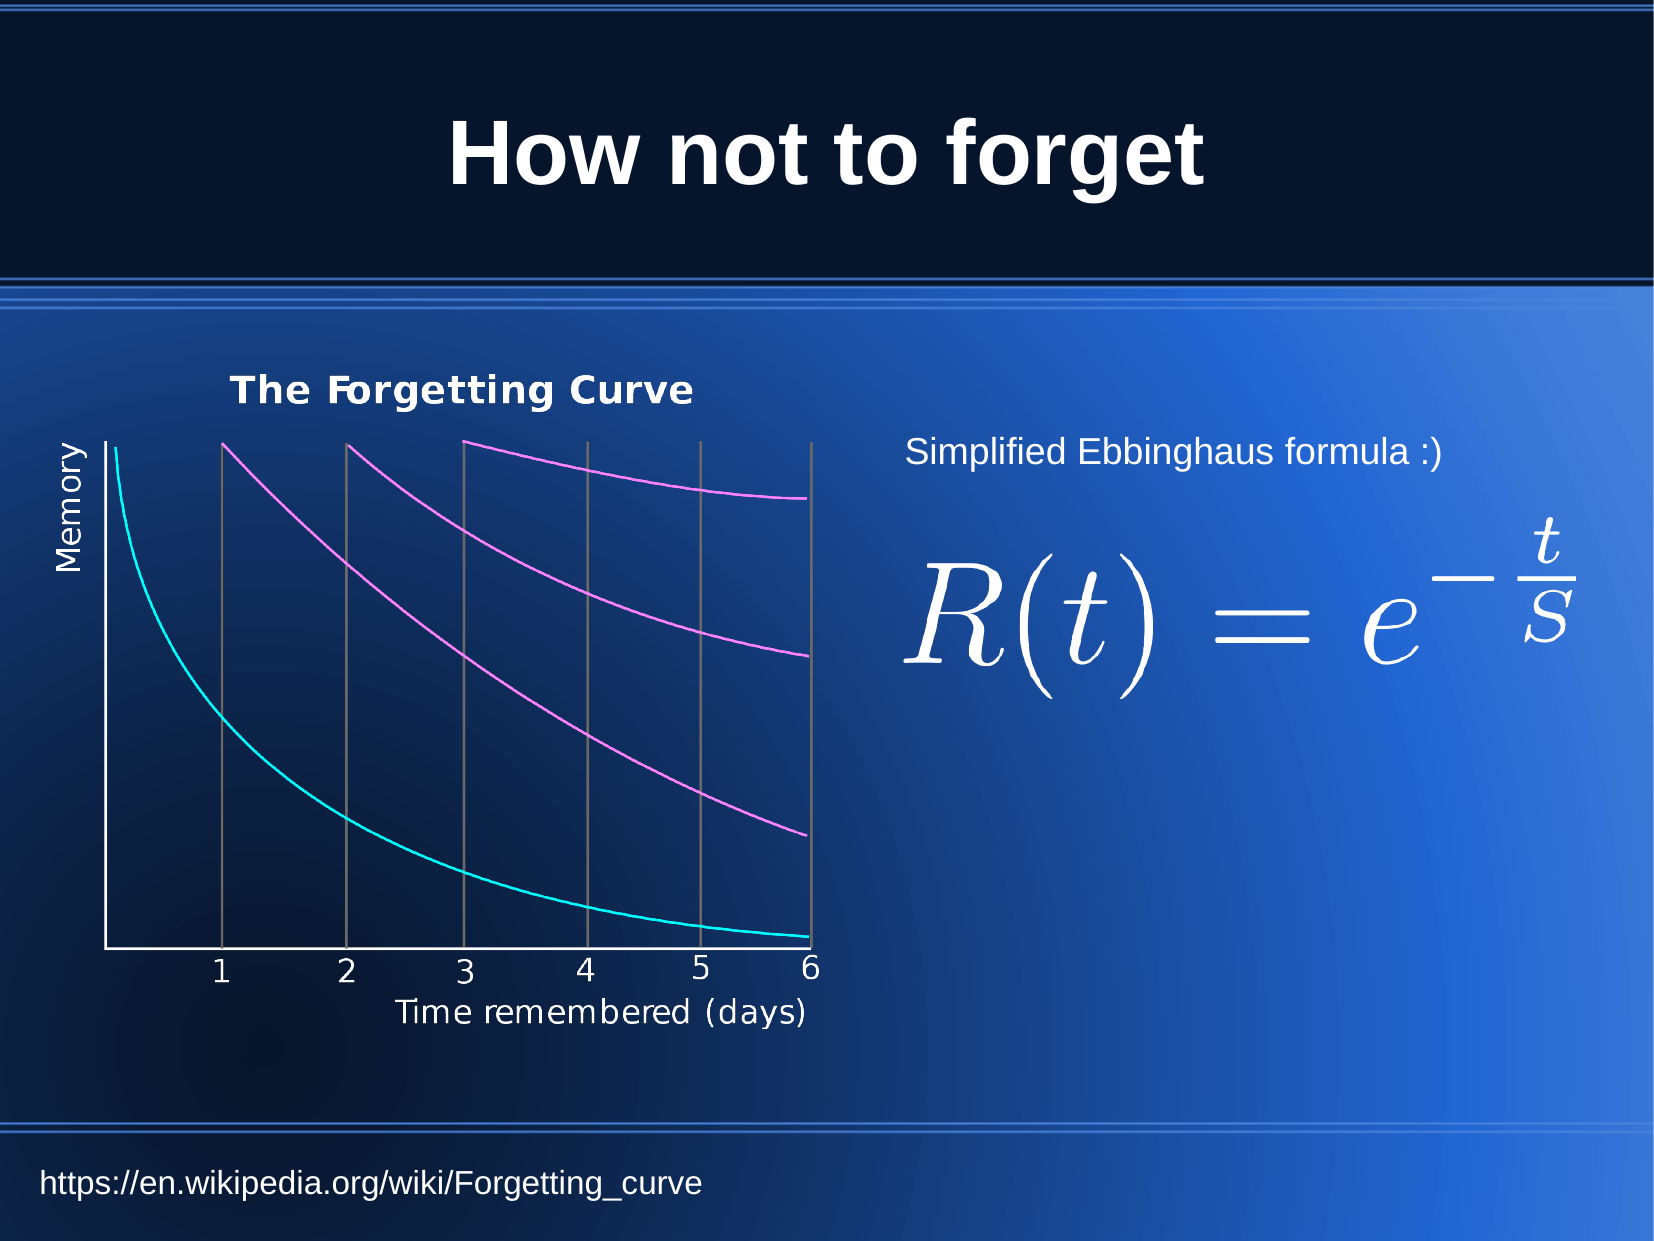

# How not to forget
Simplified Ebbinghaus formula :)
https://en.wikipedia.org/wiki/Forgetting_curve